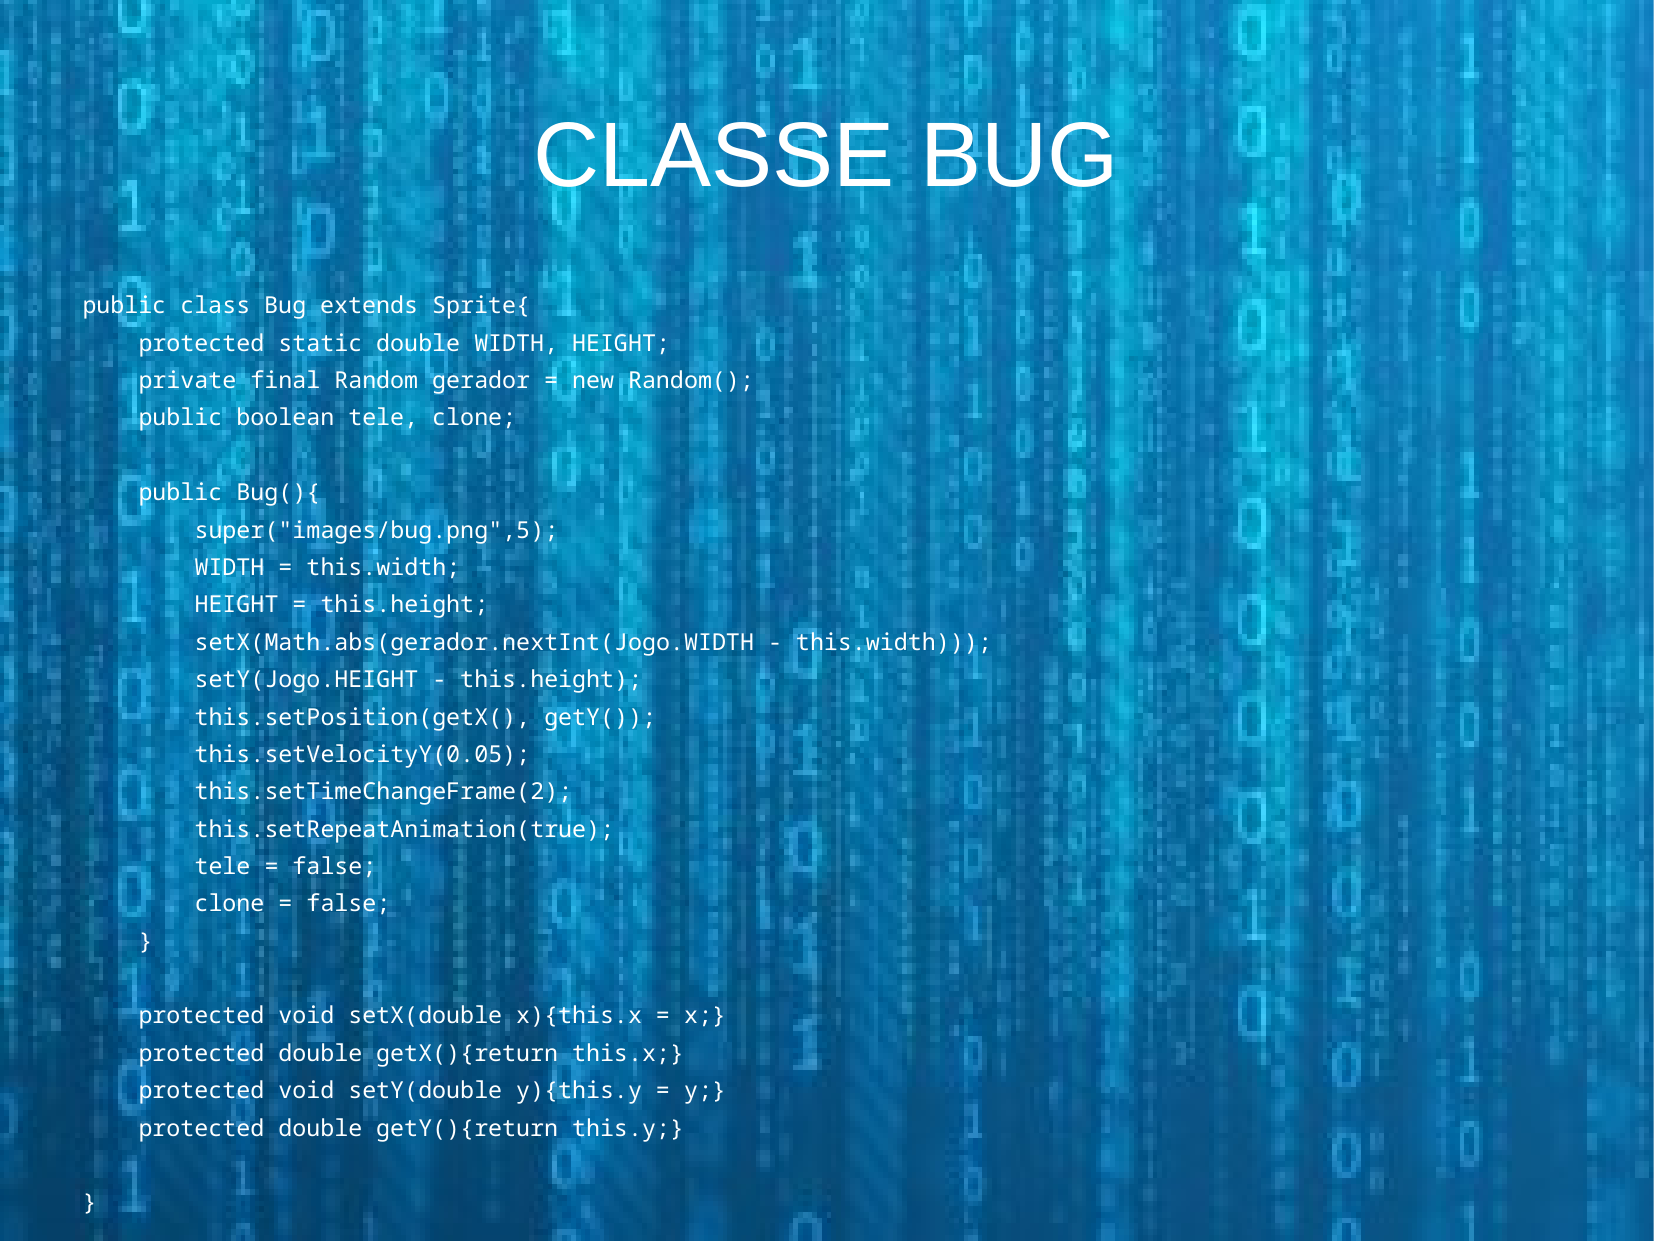

# CLASSE BUG
public class Bug extends Sprite{
 protected static double WIDTH, HEIGHT;
 private final Random gerador = new Random();
 public boolean tele, clone;
 public Bug(){
 super("images/bug.png",5);
 WIDTH = this.width;
 HEIGHT = this.height;
 setX(Math.abs(gerador.nextInt(Jogo.WIDTH - this.width)));
 setY(Jogo.HEIGHT - this.height);
 this.setPosition(getX(), getY());
 this.setVelocityY(0.05);
 this.setTimeChangeFrame(2);
 this.setRepeatAnimation(true);
 tele = false;
 clone = false;
 }
 protected void setX(double x){this.x = x;}
 protected double getX(){return this.x;}
 protected void setY(double y){this.y = y;}
 protected double getY(){return this.y;}
}